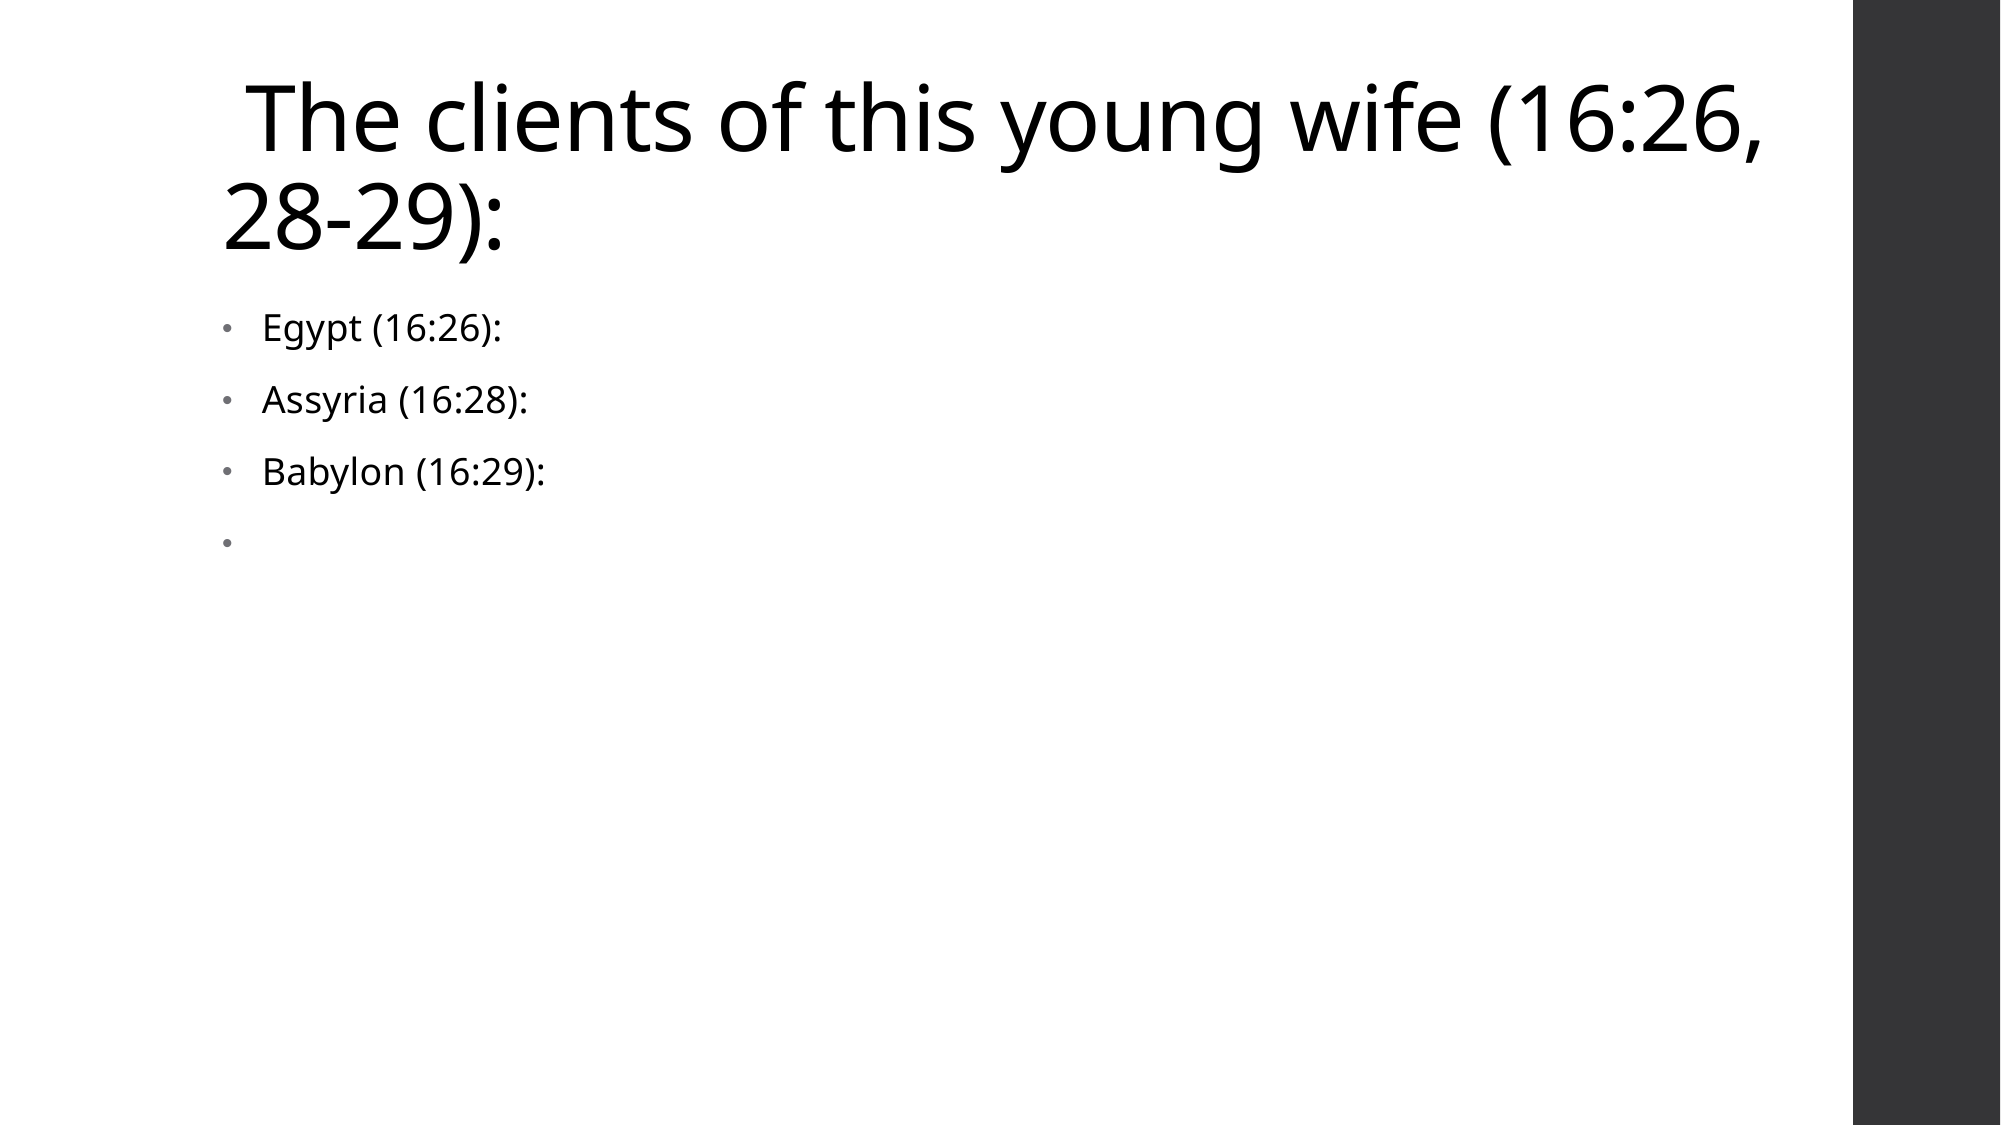

# The clients of this young wife (16:26, 28-29):
 Egypt (16:26):
 Assyria (16:28):
 Babylon (16:29):